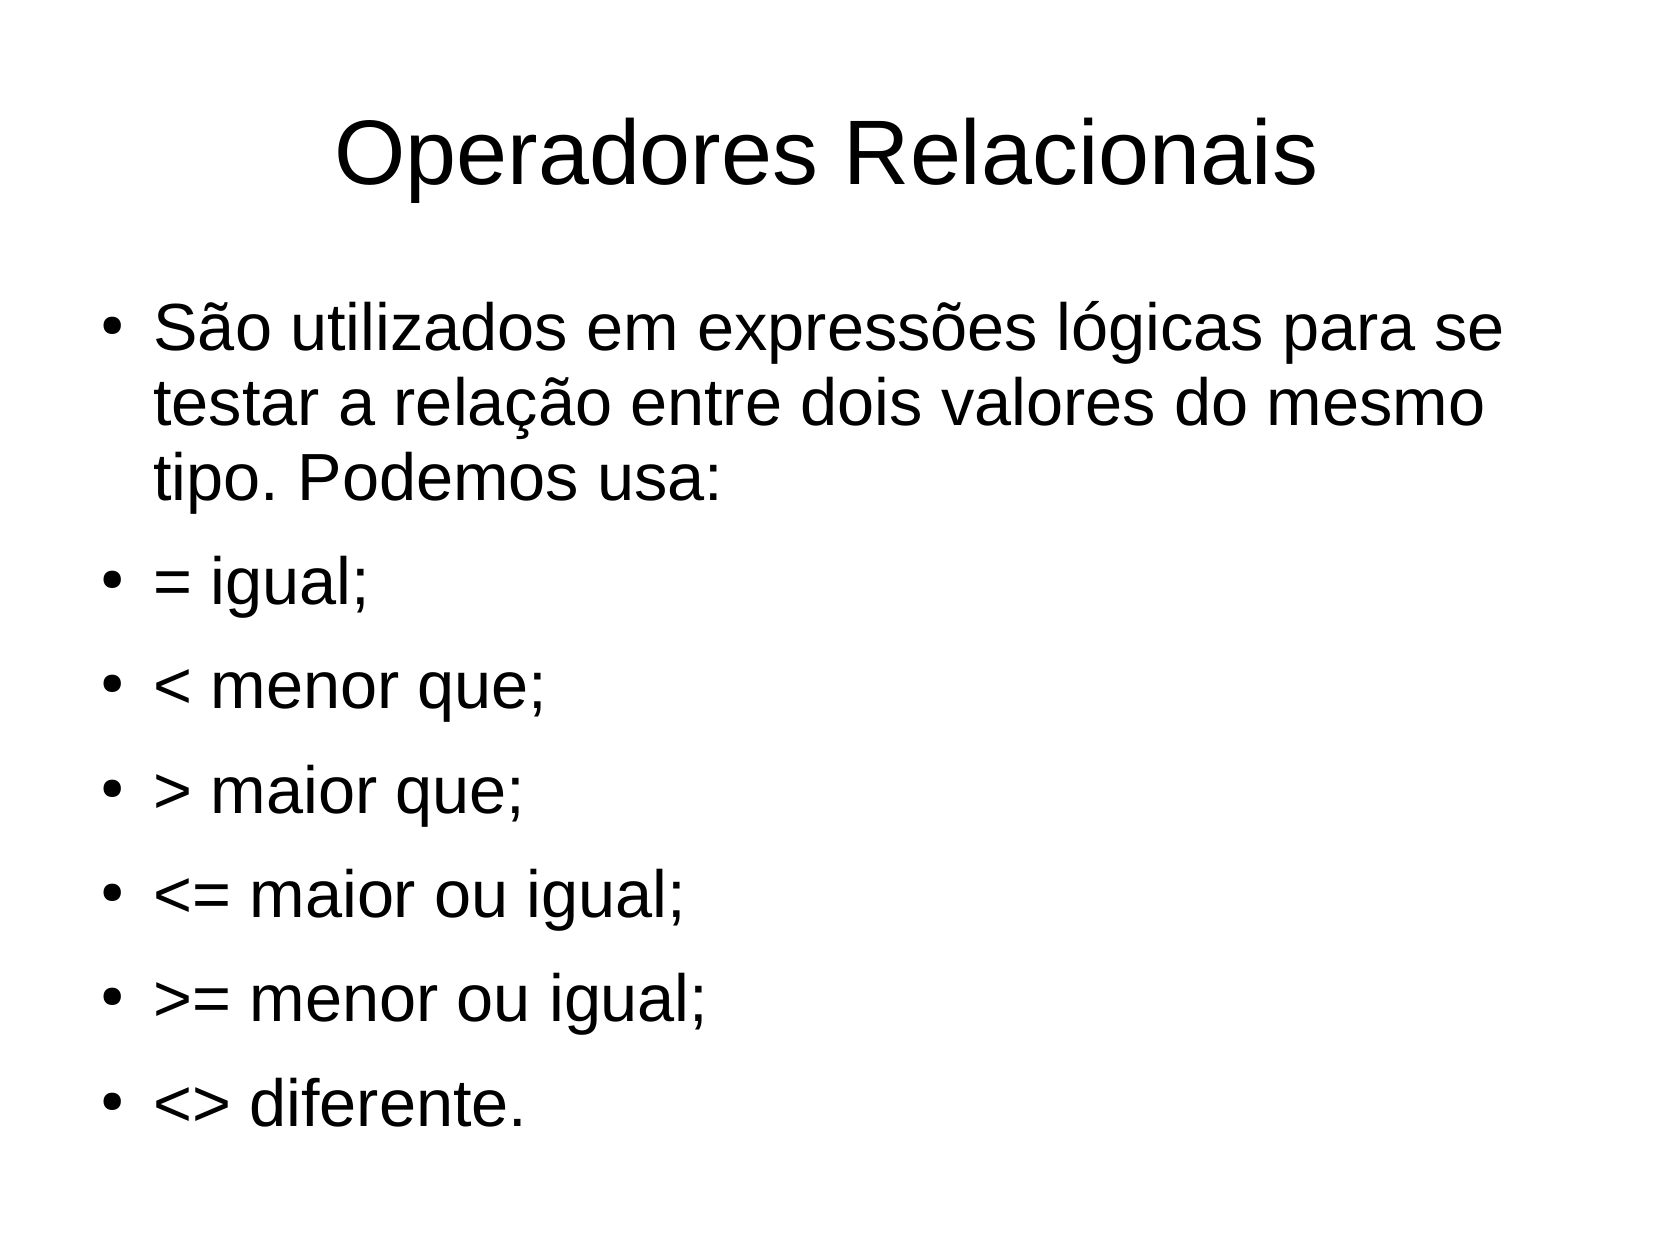

# Operadores Relacionais
São utilizados em expressões lógicas para se testar a relação entre dois valores do mesmo tipo. Podemos usa:
= igual;
< menor que;
> maior que;
<= maior ou igual;
>= menor ou igual;
<> diferente.